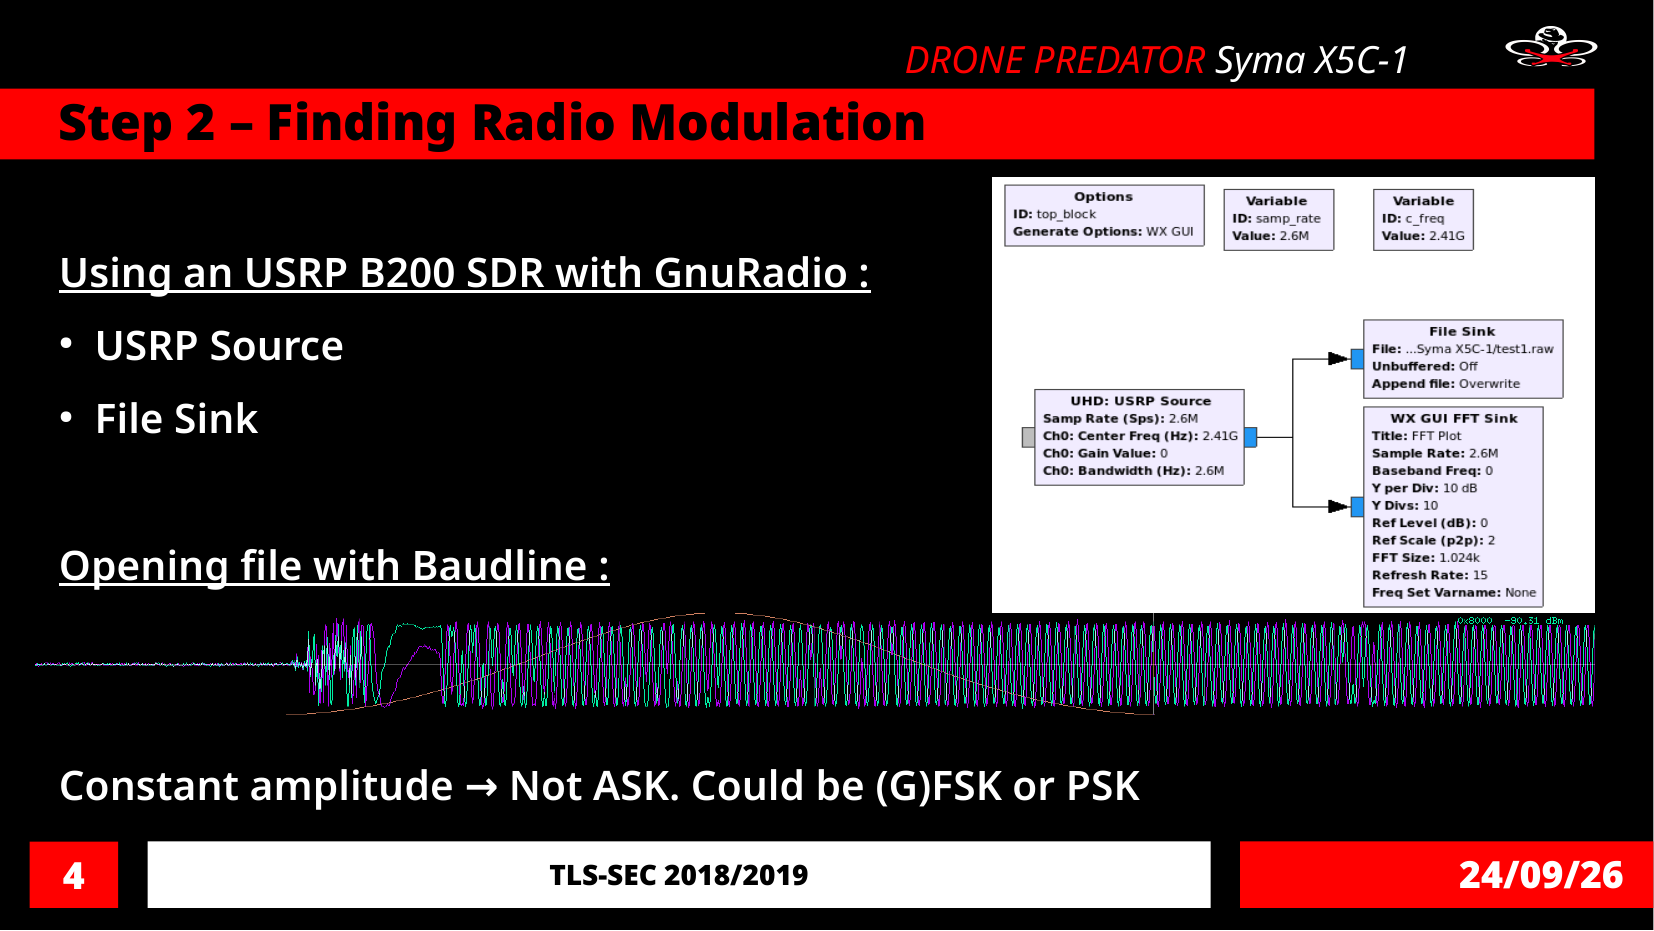

# Step 2 – Finding Radio Modulation
Using an USRP B200 SDR with GnuRadio :
USRP Source
File Sink
Opening file with Baudline :
Constant amplitude → Not ASK. Could be (G)FSK or PSK
4